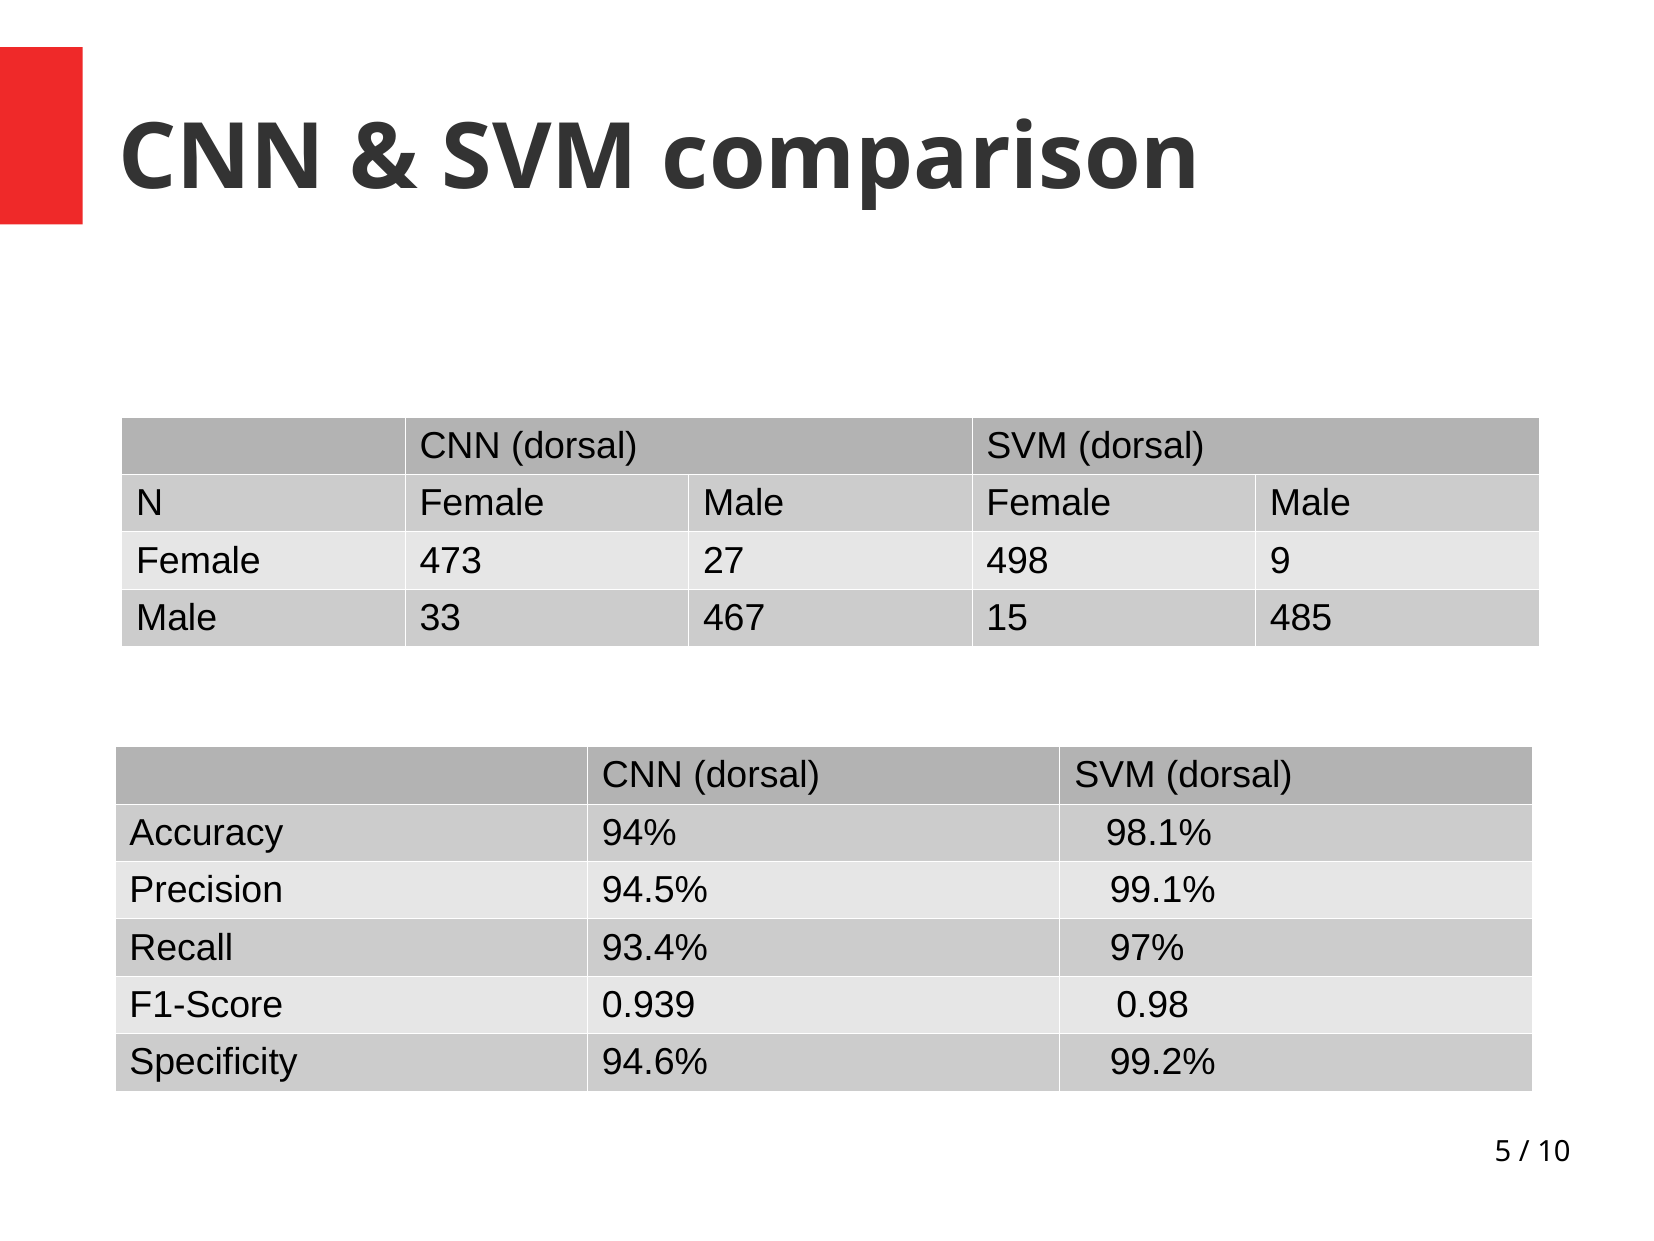

# CNN & SVM comparison
| | CNN (dorsal) | | SVM (dorsal) | |
| --- | --- | --- | --- | --- |
| N | Female | Male | Female | Male |
| Female | 473 | 27 | 498 | 9 |
| Male | 33 | 467 | 15 | 485 |
| | CNN (dorsal) | SVM (dorsal) |
| --- | --- | --- |
| Accuracy | 94% | 98.1% |
| Precision | 94.5% | 99.1% |
| Recall | 93.4% | 97% |
| F1-Score | 0.939 | 0.98 |
| Specificity | 94.6% | 99.2% |
5